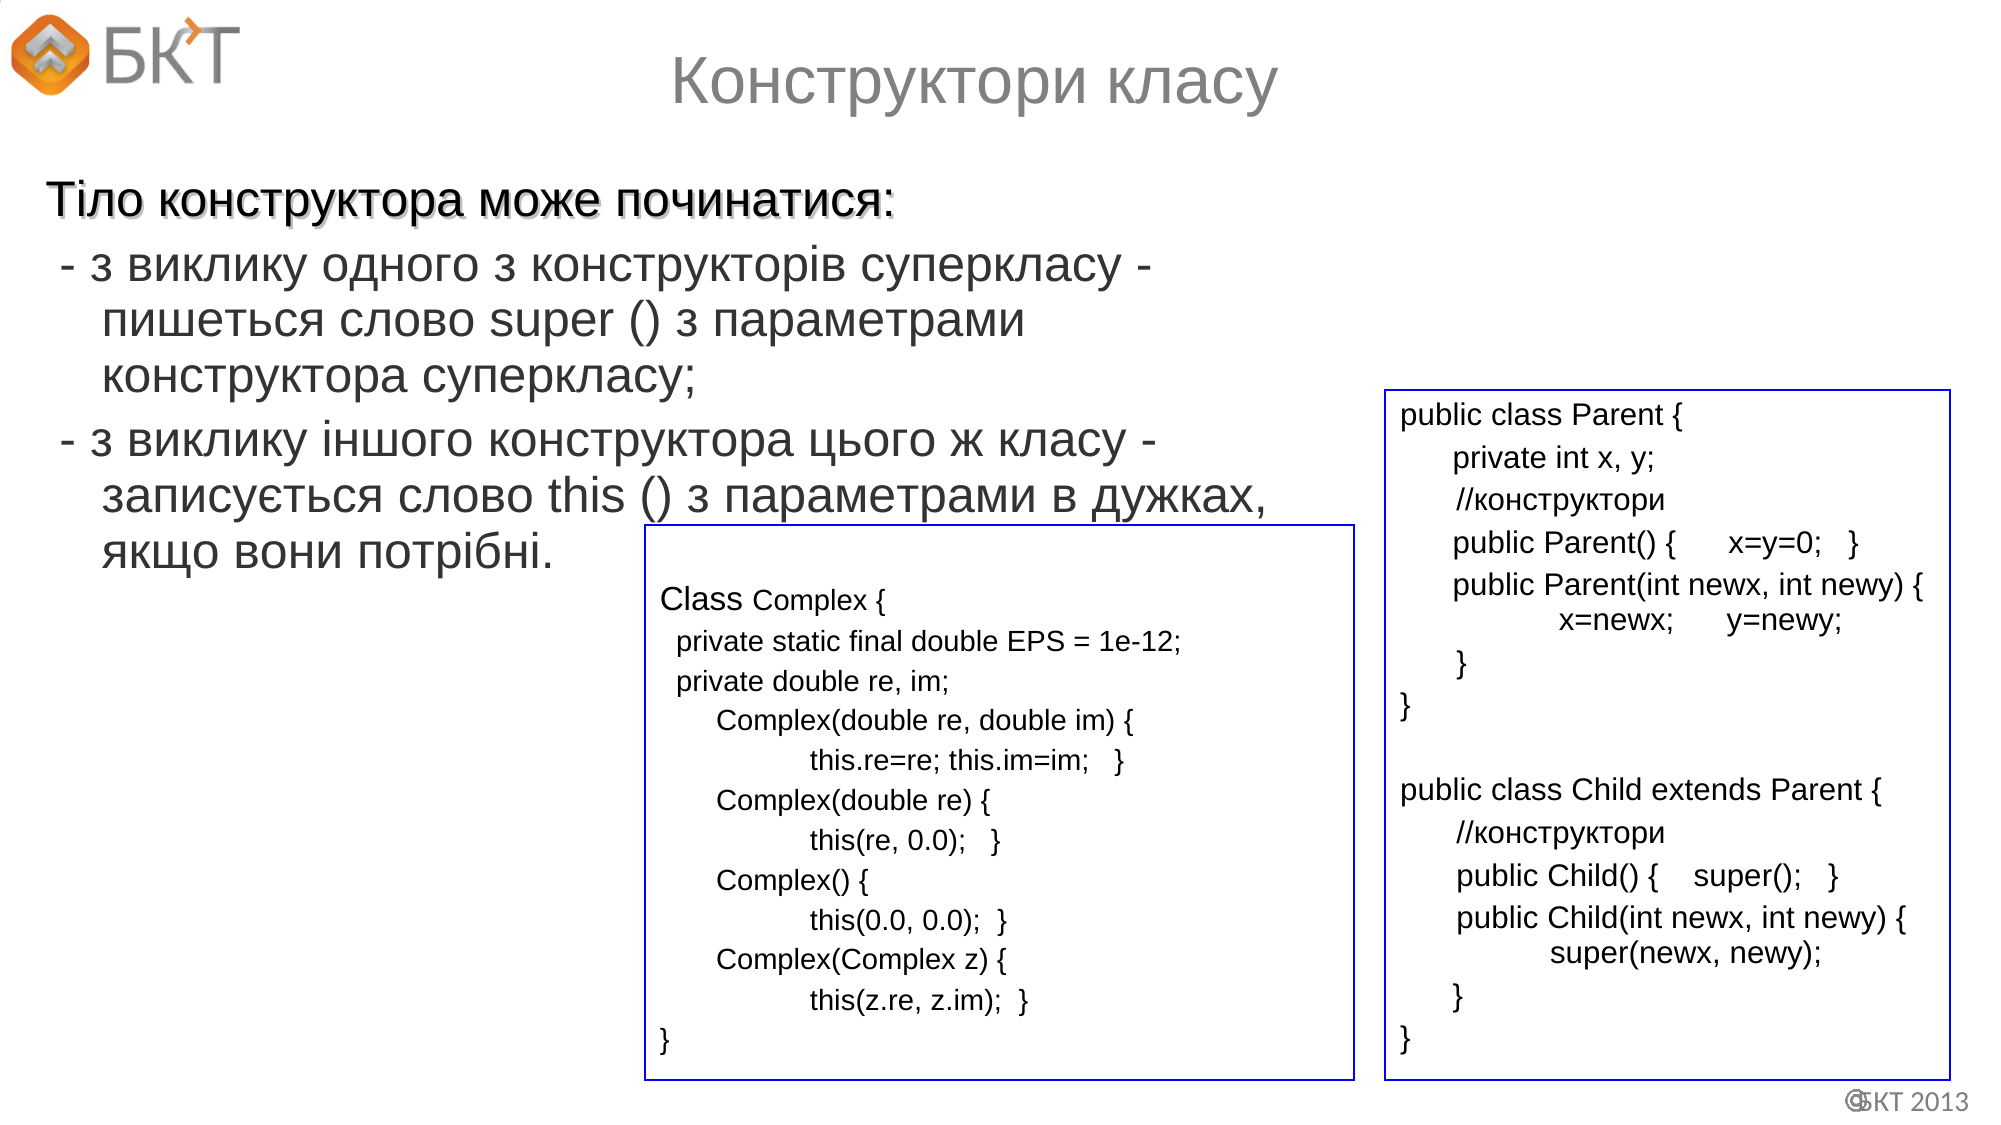

Конструктори класу
Тіло конструктора може починатися:
 - з виклику одного з конструкторів суперкласу - пишеться слово super () з параметрами конструктора суперкласу;
 - з виклику іншого конструктора цього ж класу - записується слово this () з параметрами в дужках, якщо вони потрібні.
public class Parent {
 private int x, y;
	//конструктори
 public Parent() { x=y=0; }
 public Parent(int newx, int newy) { 	 x=newx; y=newy;
	}
}
public class Child extends Parent {
	//конструктори
	public Child() { super(); }
	public Child(int newx, int newy) { 	super(newx, newy);
 }
}
# Class Complex {
 private static final double EPS = 1e-12;
 private double re, im;
	Complex(double re, double im) {
		this.re=re; this.im=im; }
	Complex(double re) {
		this(re, 0.0); }
	Complex() {
		this(0.0, 0.0); }
	Complex(Complex z) {
		this(z.re, z.im); }
}
БКТ 2013